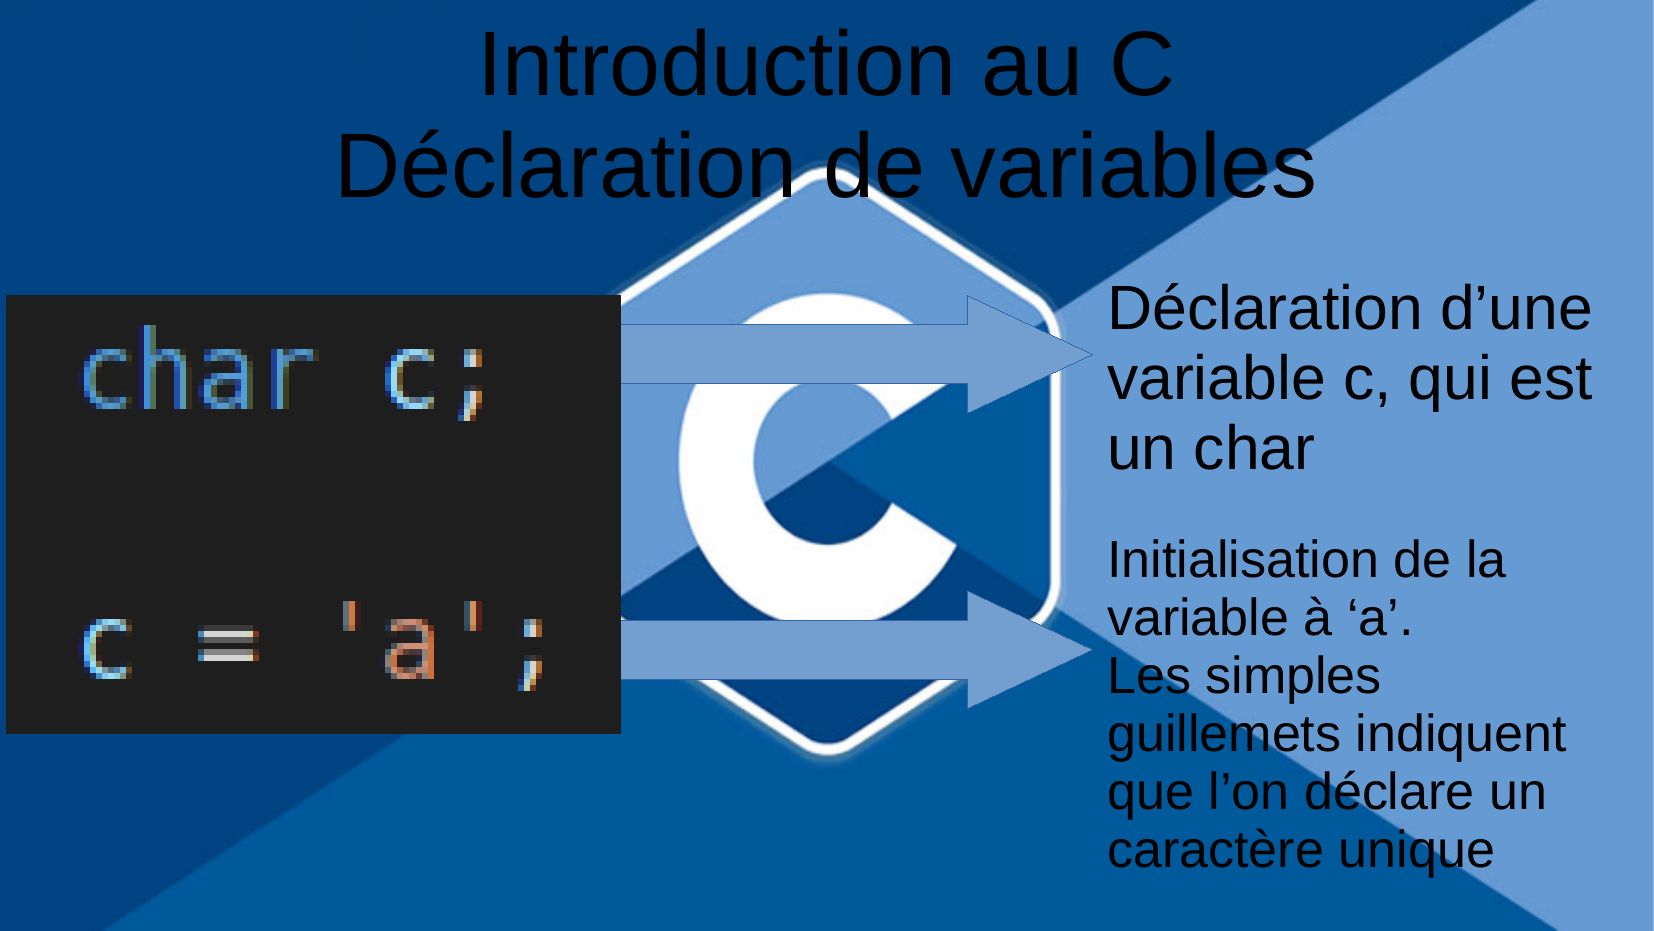

# Introduction au C Déclaration de variables
Déclaration d’une variable c, qui est un char
Initialisation de la variable à ‘a’.
Les simples guillemets indiquent que l’on déclare un caractère unique